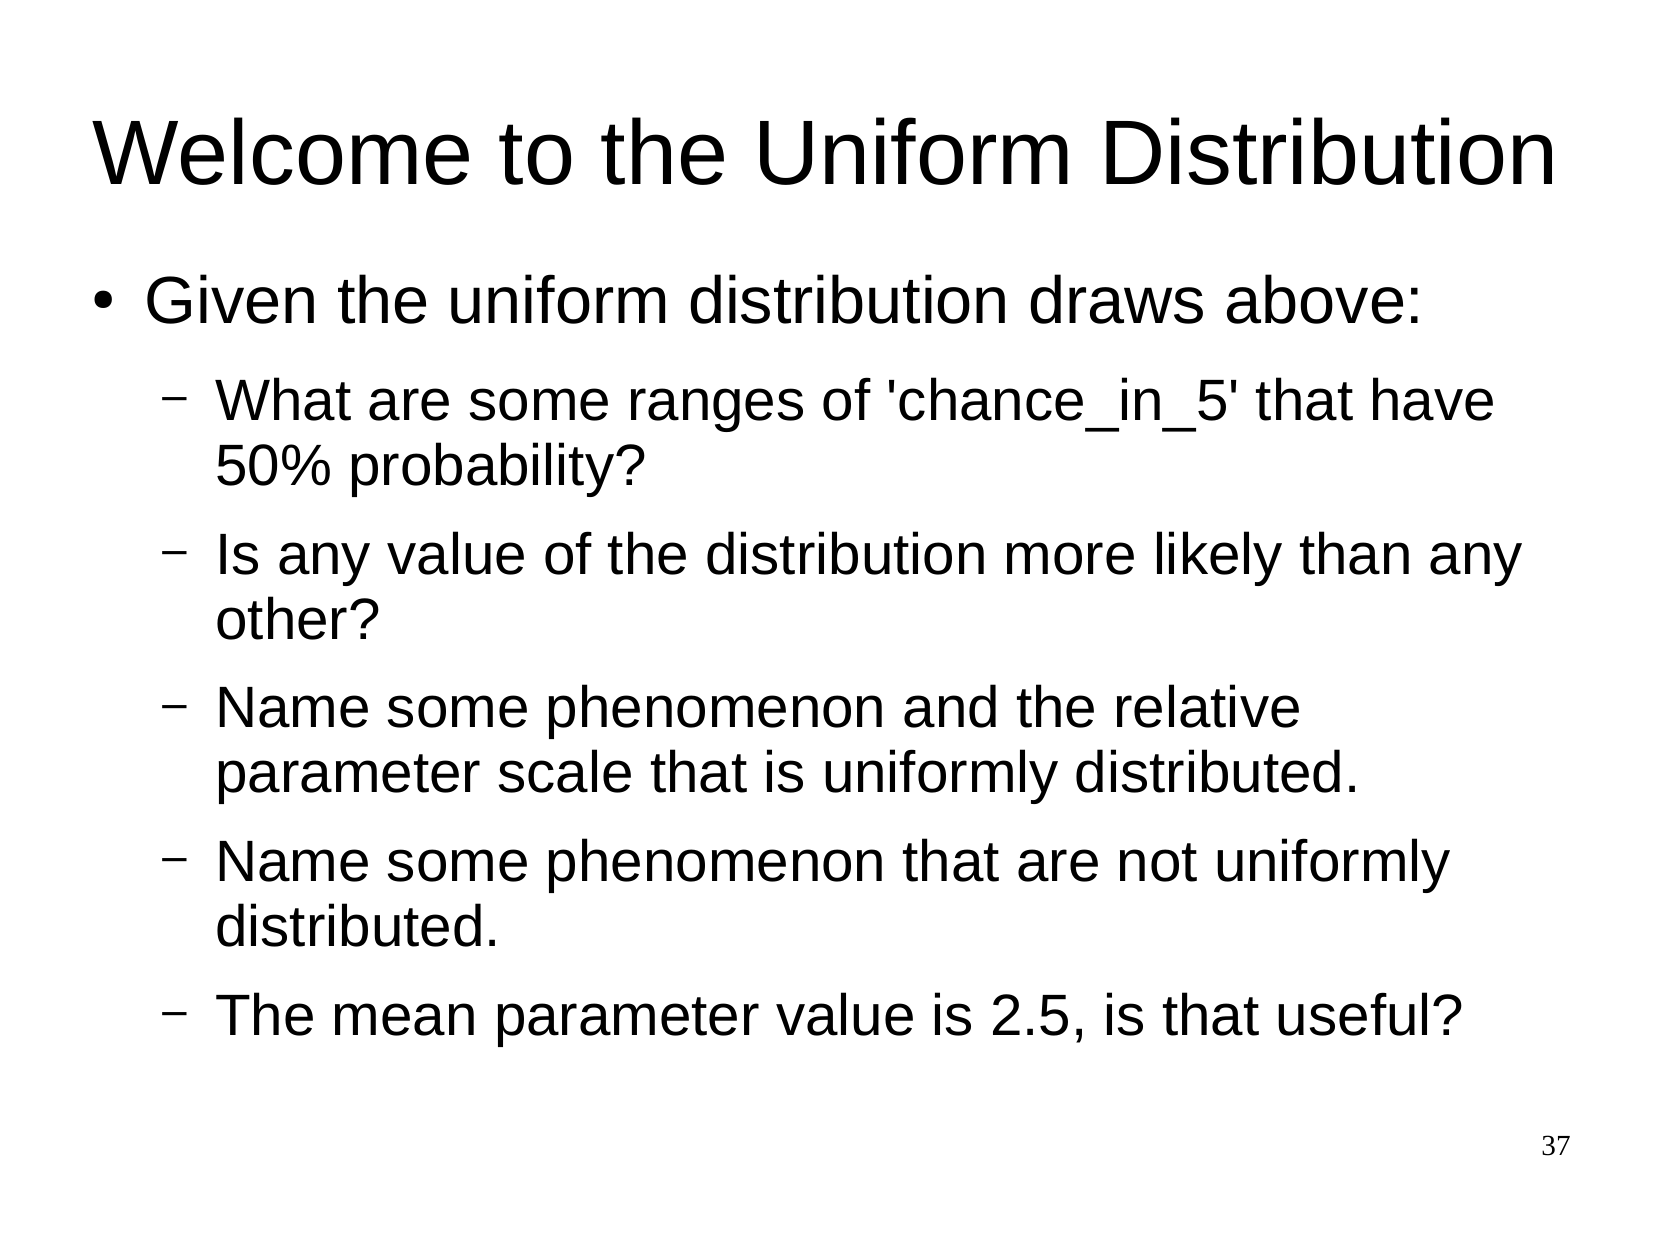

# Welcome to the Uniform Distribution
Given the uniform distribution draws above:
What are some ranges of 'chance_in_5' that have 50% probability?
Is any value of the distribution more likely than any other?
Name some phenomenon and the relative parameter scale that is uniformly distributed.
Name some phenomenon that are not uniformly distributed.
The mean parameter value is 2.5, is that useful?
37